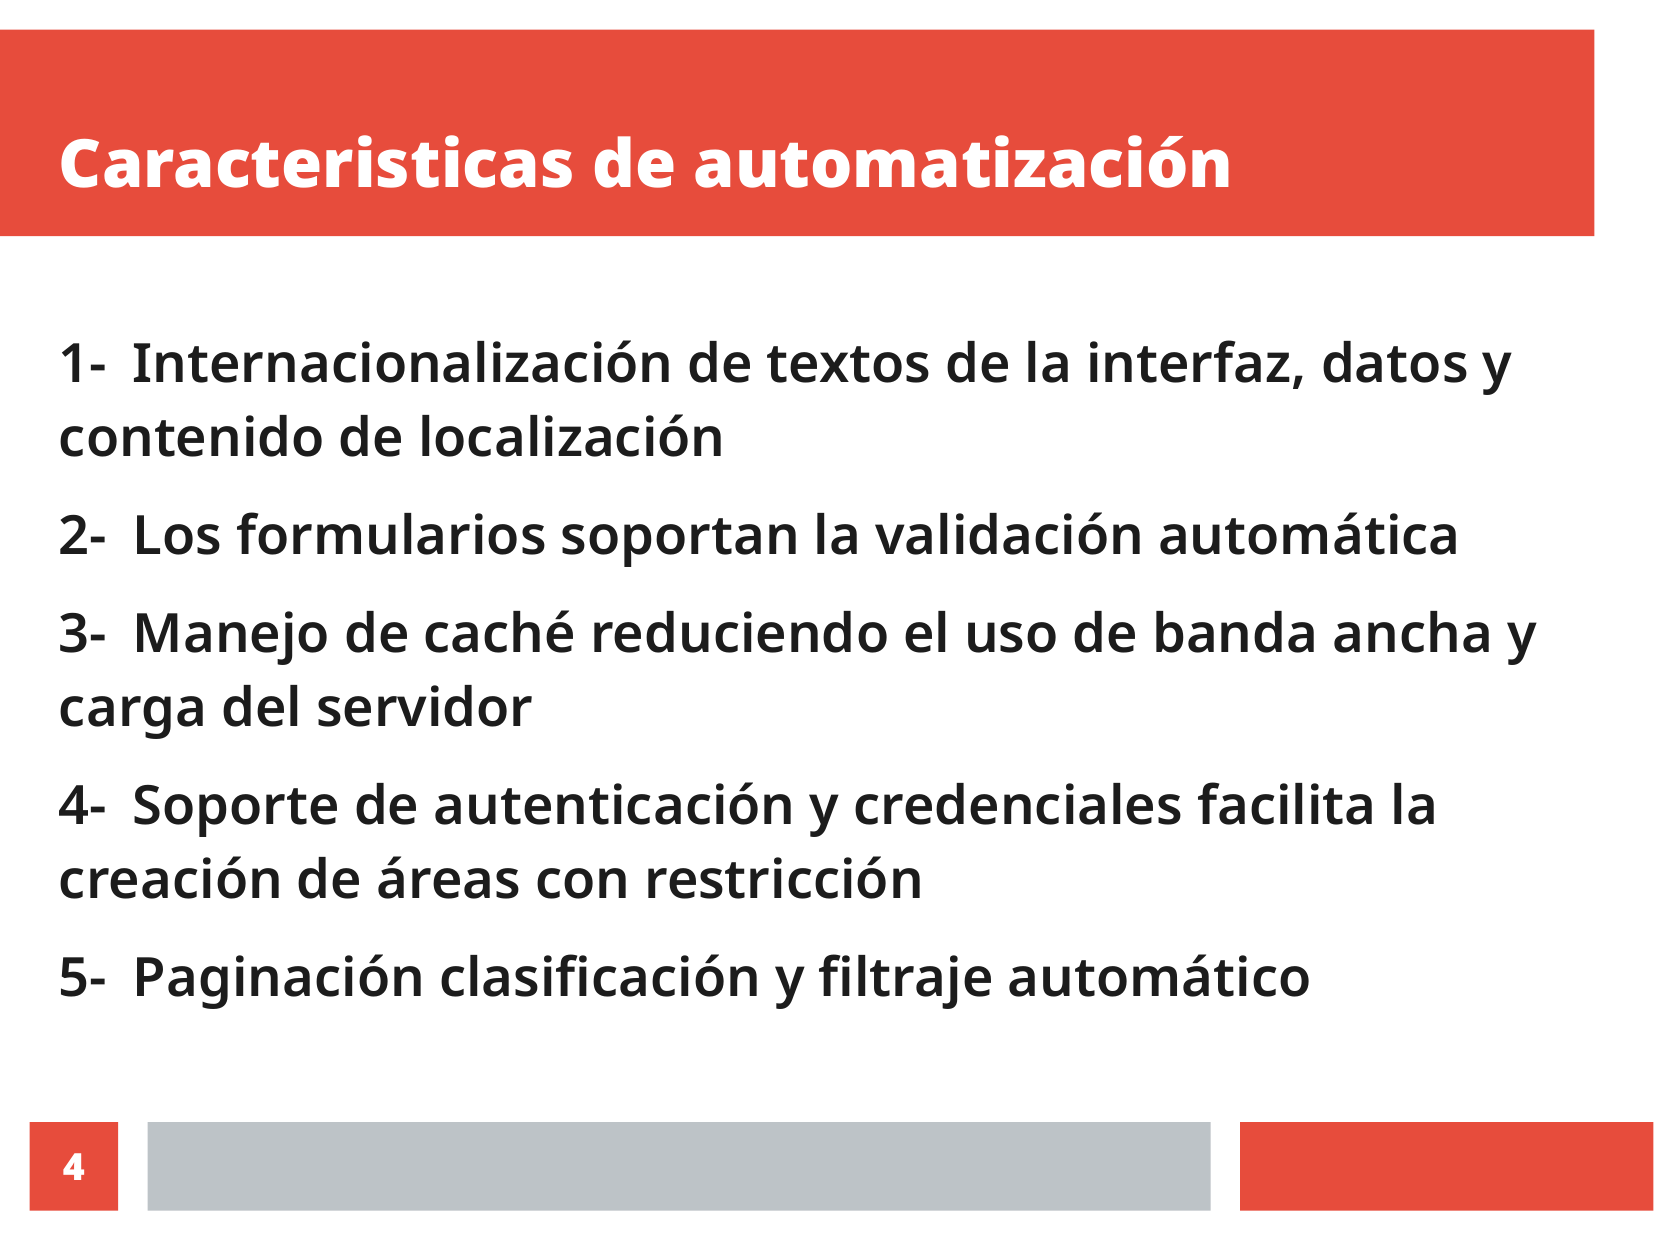

# Caracteristicas de automatización
1-	Internacionalización de textos de la interfaz, datos y contenido de localización
2-	Los formularios soportan la validación automática
3-	Manejo de caché reduciendo el uso de banda ancha y carga del servidor
4-	Soporte de autenticación y credenciales facilita la creación de áreas con restricción
5-	Paginación clasificación y filtraje automático
4